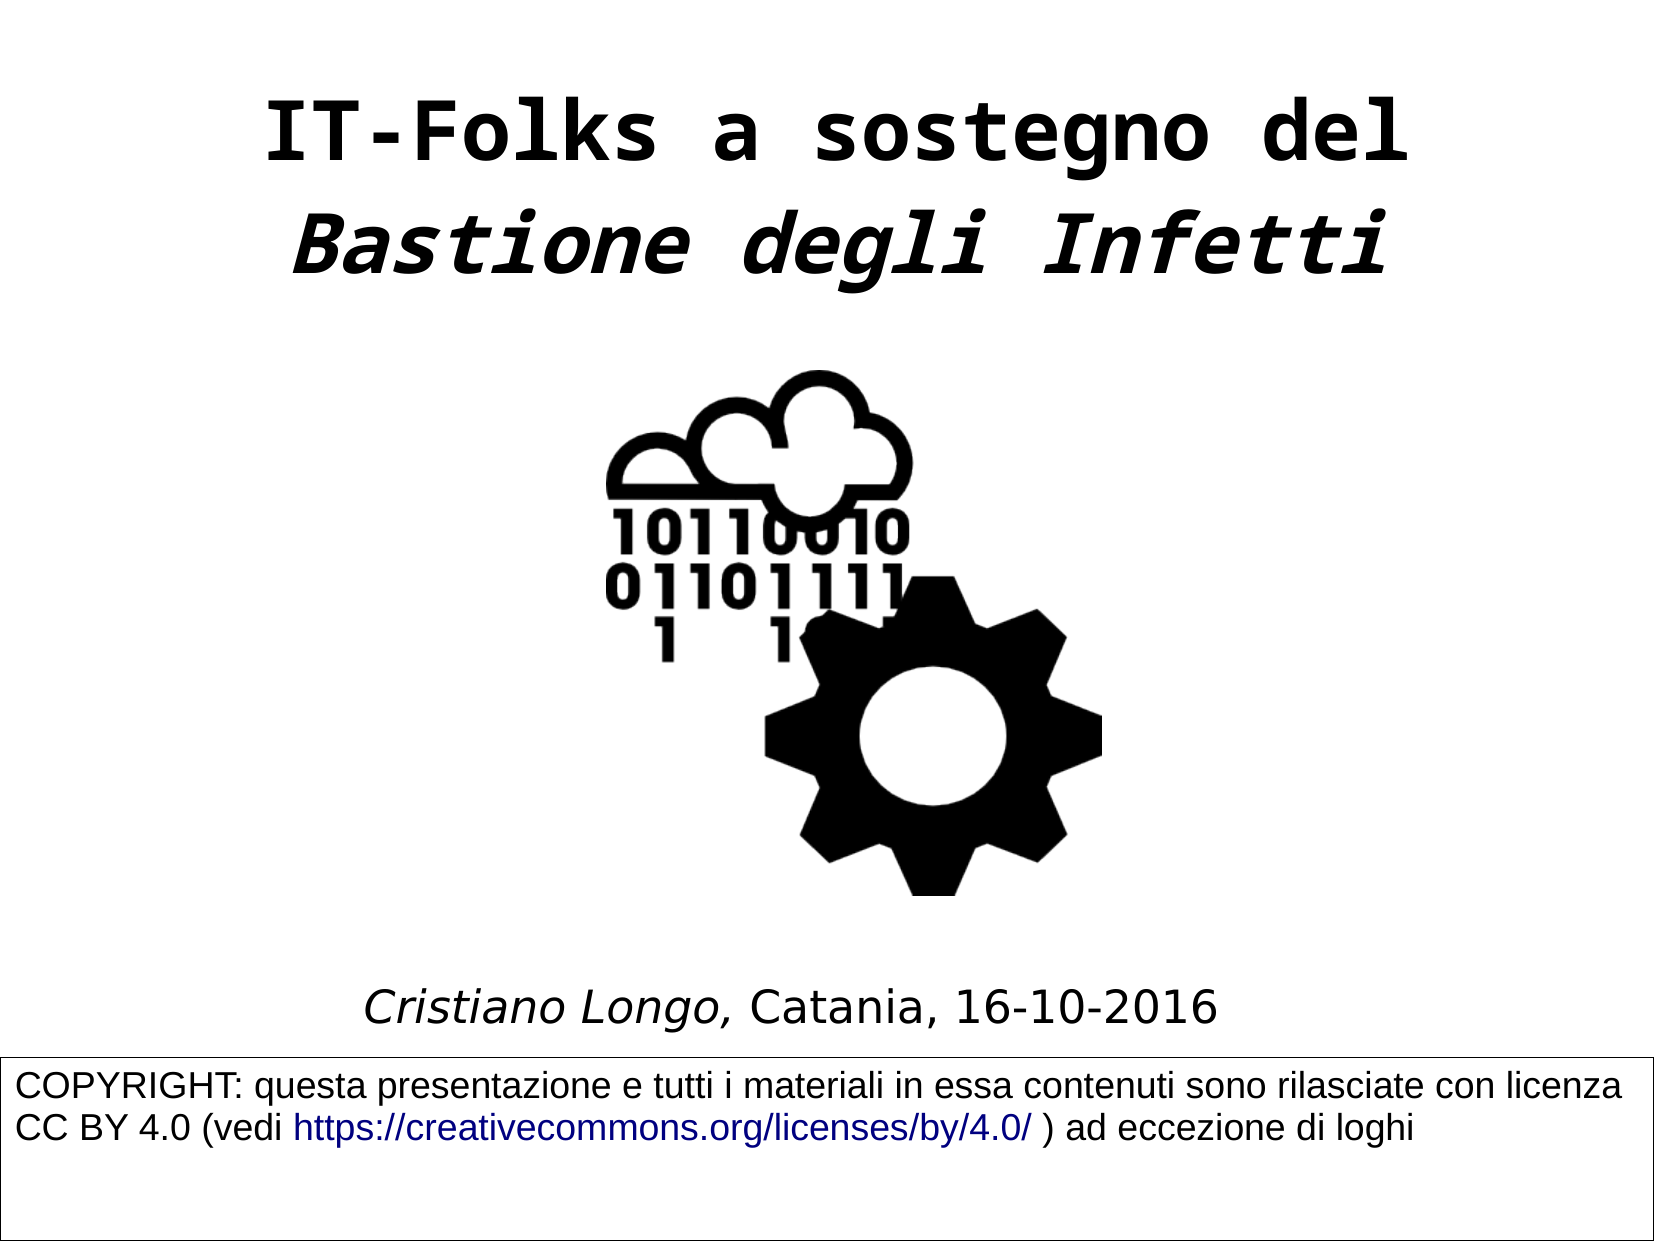

# IT-Folks a sostegno del Bastione degli Infetti
Cristiano Longo, Catania, 16-10-2016
COPYRIGHT: questa presentazione e tutti i materiali in essa contenuti sono rilasciate con licenza CC BY 4.0 (vedi https://creativecommons.org/licenses/by/4.0/ ) ad eccezione di loghi